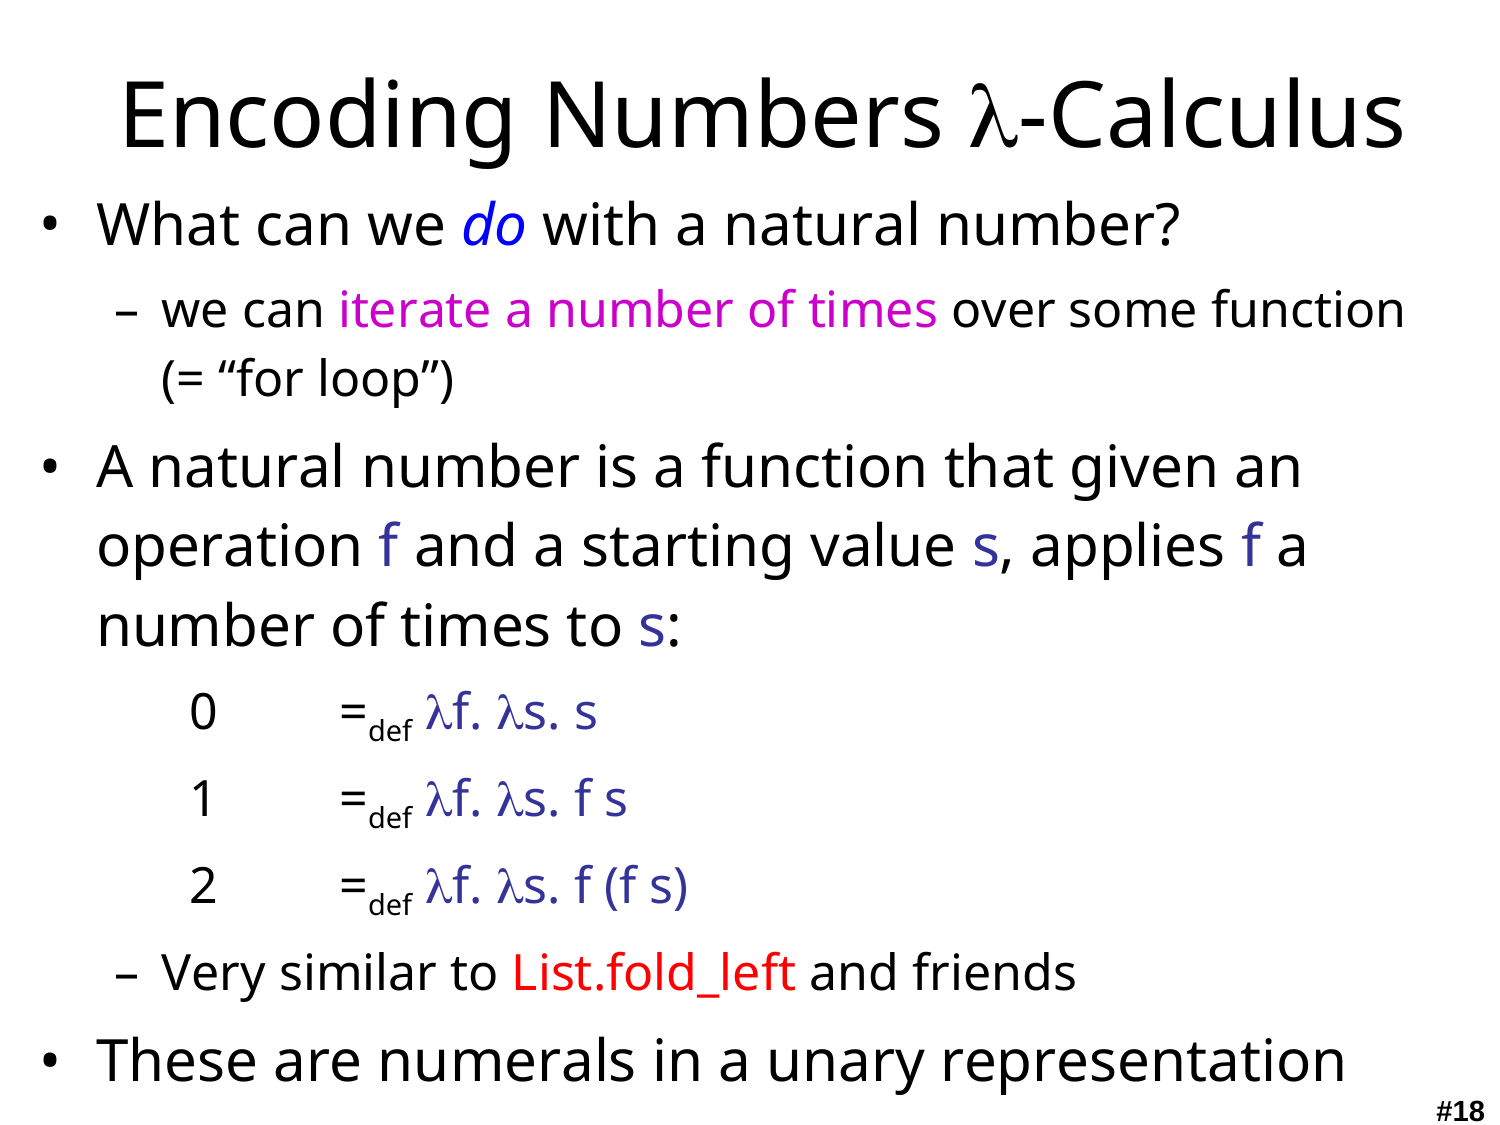

# Encoding Numbers -Calculus
What can we do with a natural number?
we can iterate a number of times over some function (= “for loop”)
A natural number is a function that given an operation f and a starting value s, applies f a number of times to s:
		0 	=def f. s. s
		1 	=def f. s. f s
		2 	=def f. s. f (f s)
Very similar to List.fold_left and friends
These are numerals in a unary representation
Called Church numerals
18